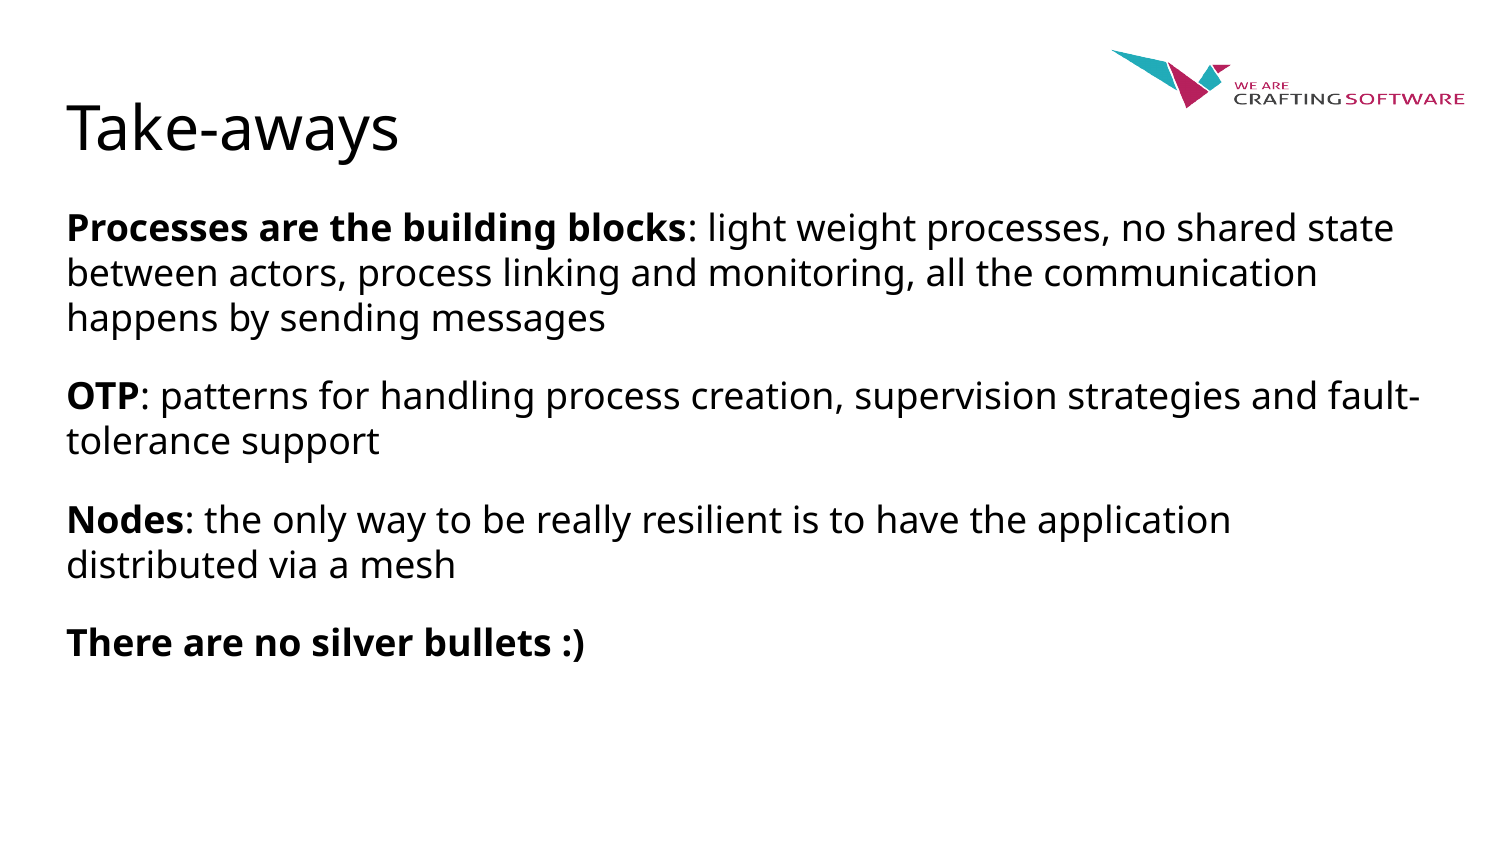

# Take-aways
Processes are the building blocks: light weight processes, no shared state between actors, process linking and monitoring, all the communication happens by sending messages
OTP: patterns for handling process creation, supervision strategies and fault-tolerance support
Nodes: the only way to be really resilient is to have the application distributed via a mesh
There are no silver bullets :)